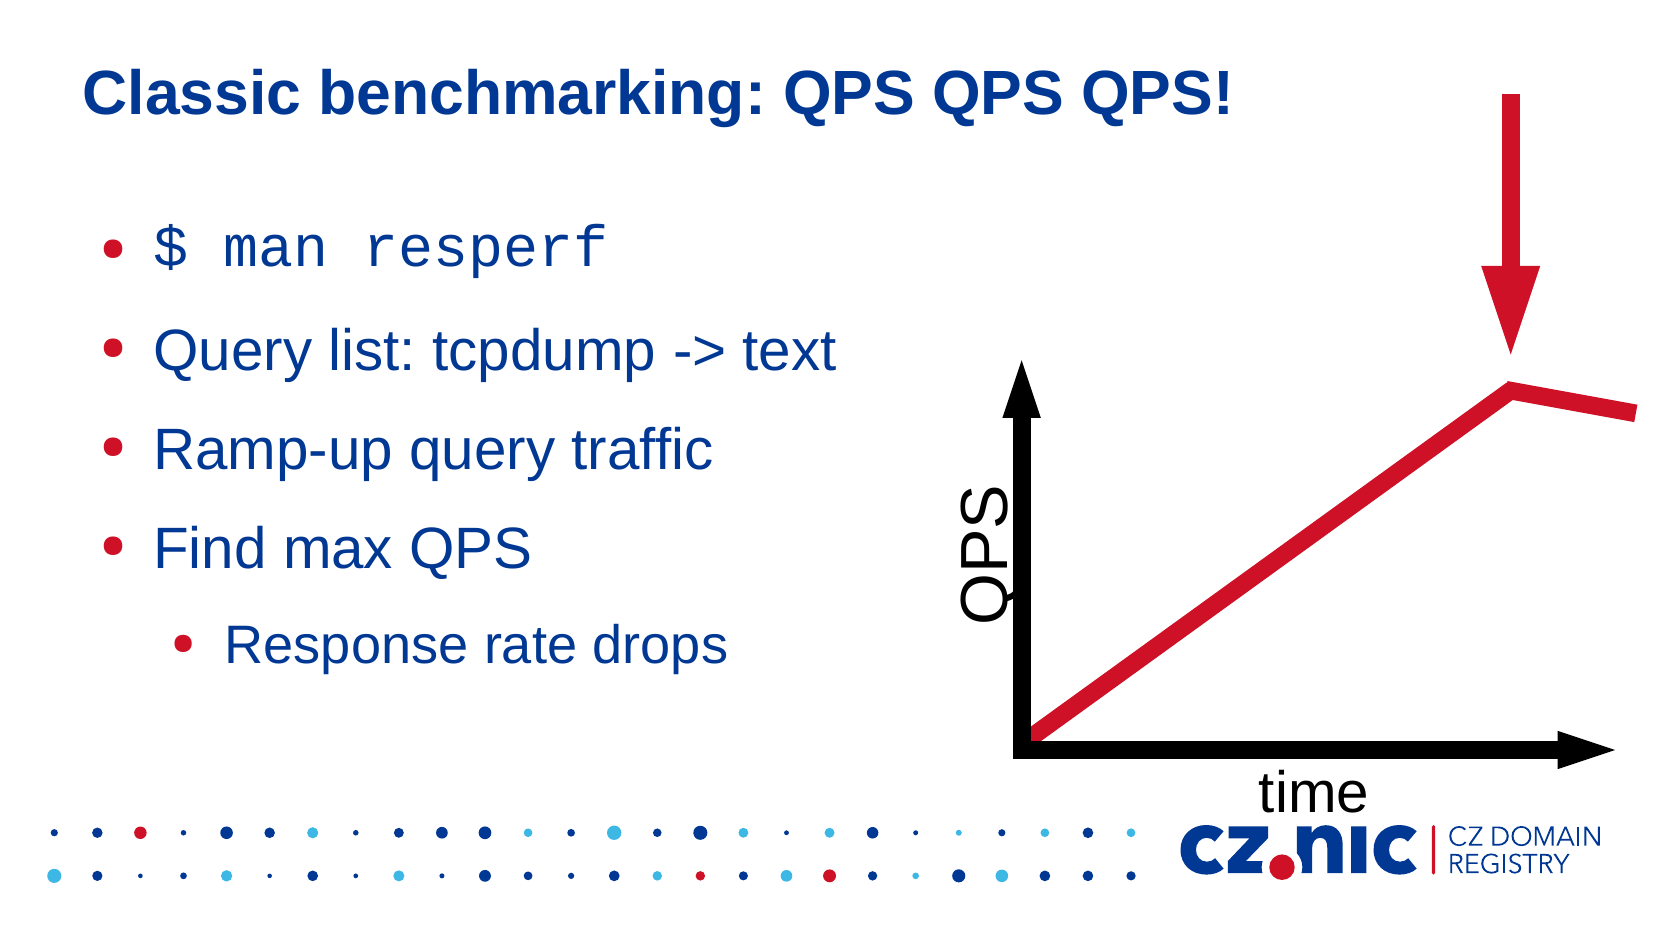

Classic benchmarking: QPS QPS QPS!
# $ man resperf
Query list: tcpdump -> text
Ramp-up query traffic
Find max QPS
Response rate drops
QPS
time